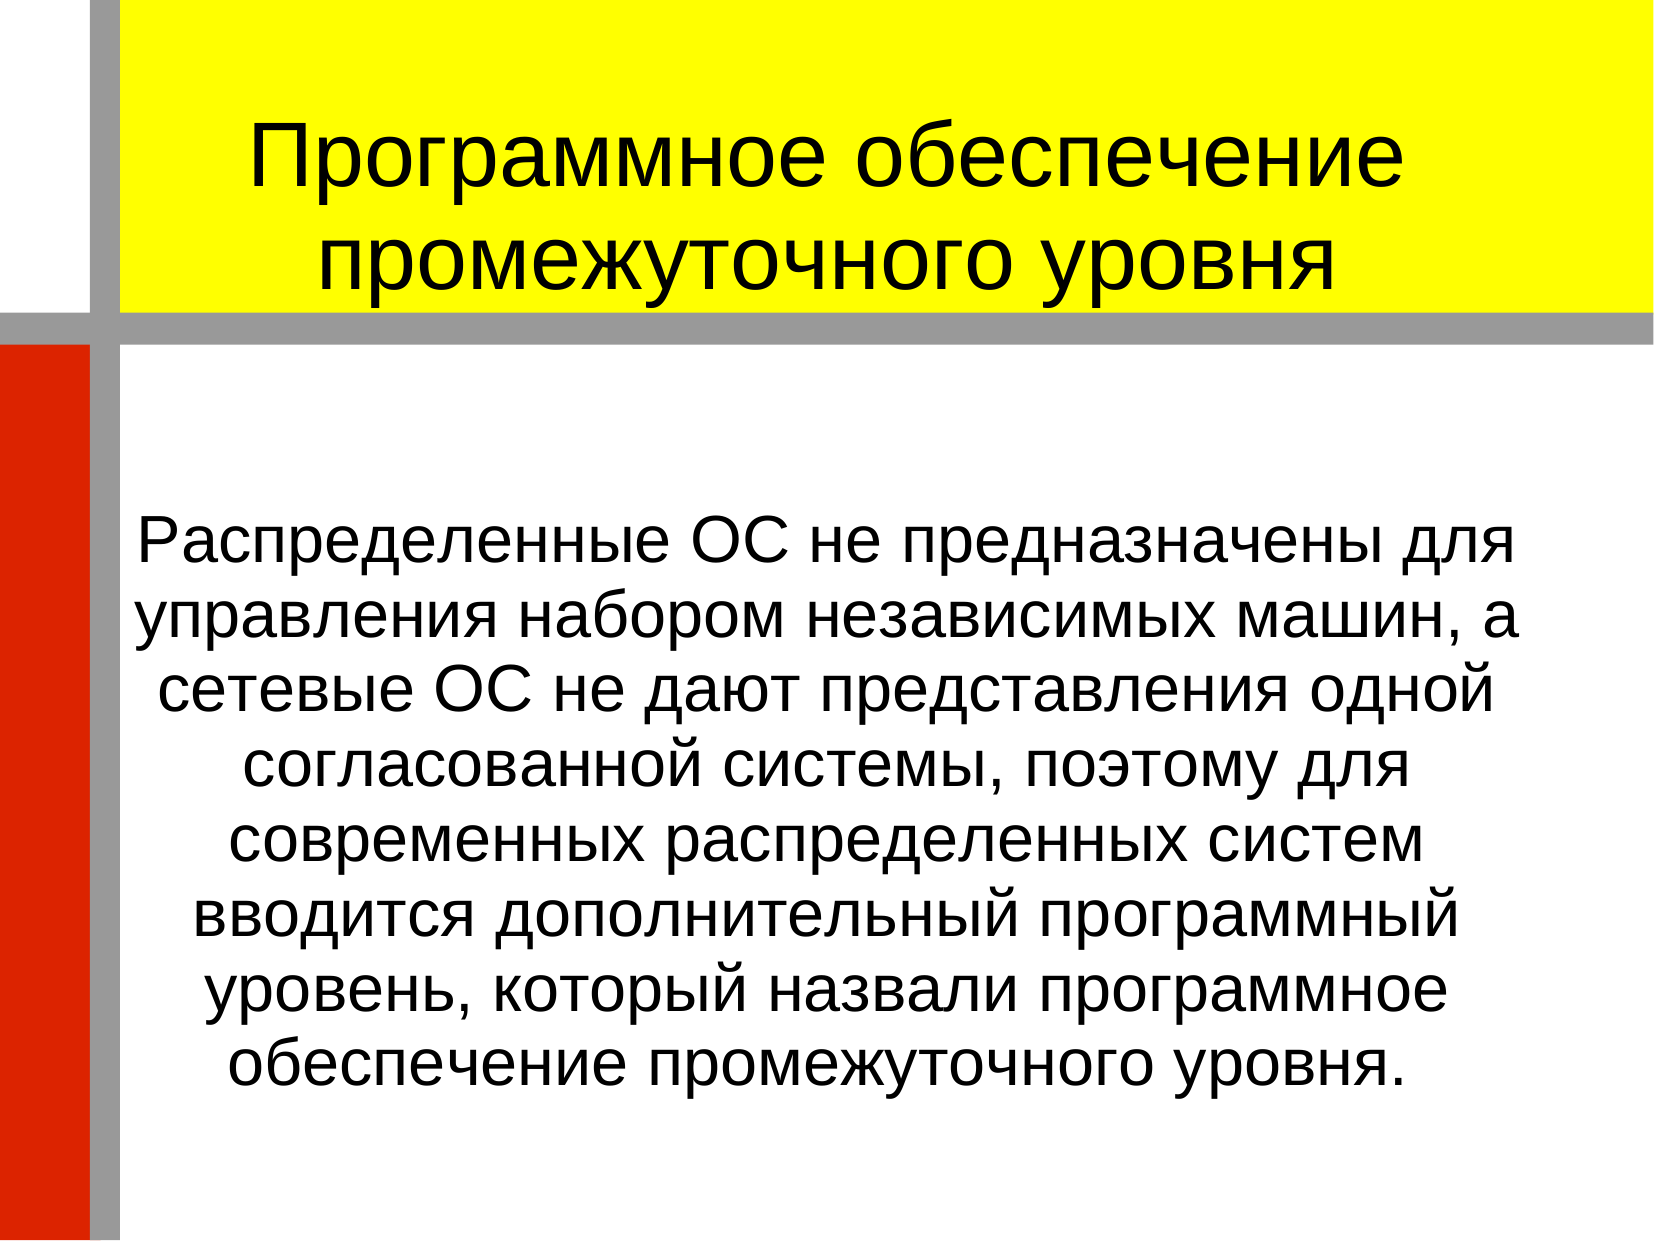

# Программное обеспечение промежуточного уровня
Распределенные ОС не предназначены для управления набором независимых машин, а сетевые ОС не дают представления одной согласованной системы, поэтому для современных распределенных систем вводится дополнительный программный уровень, который назвали программное обеспечение промежуточного уровня.